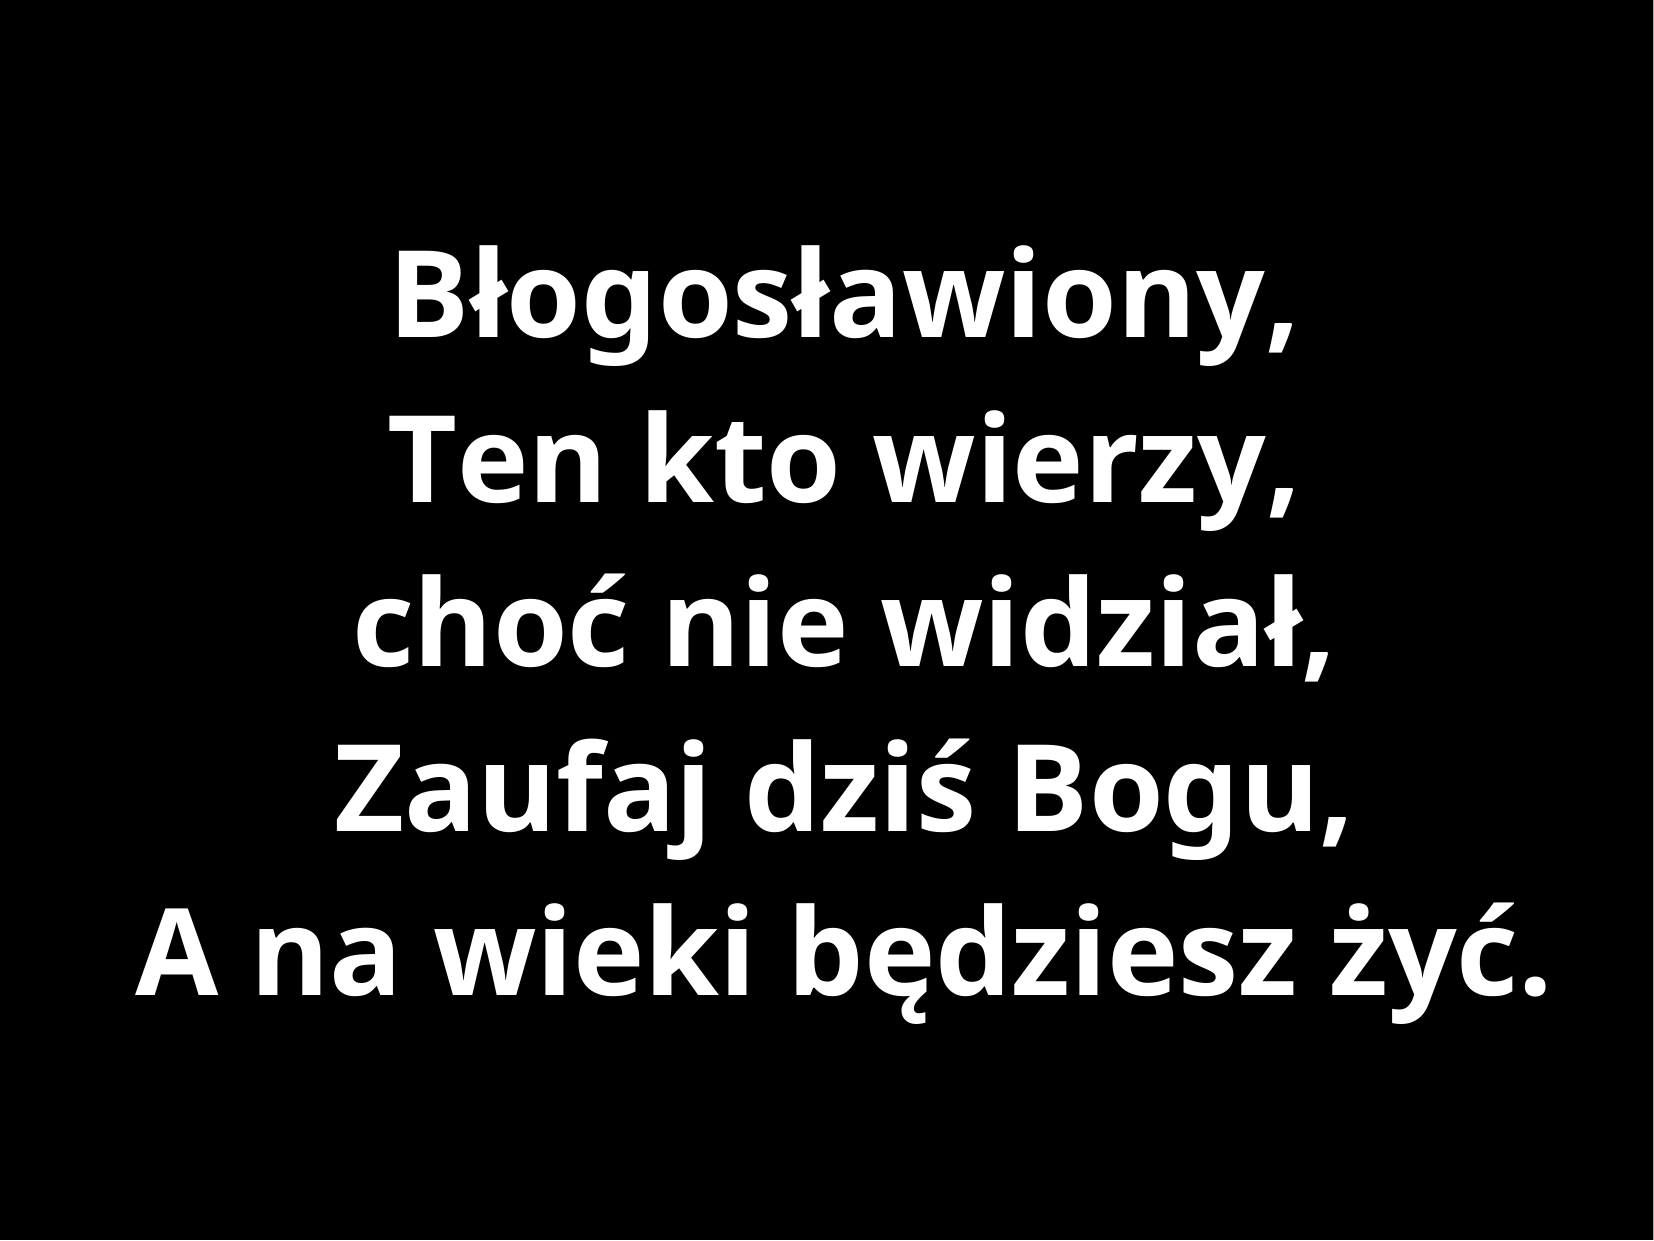

# Błogosławiony,
Ten kto wierzy,
choć nie widział,
Zaufaj dziś Bogu,
A na wieki będziesz żyć.